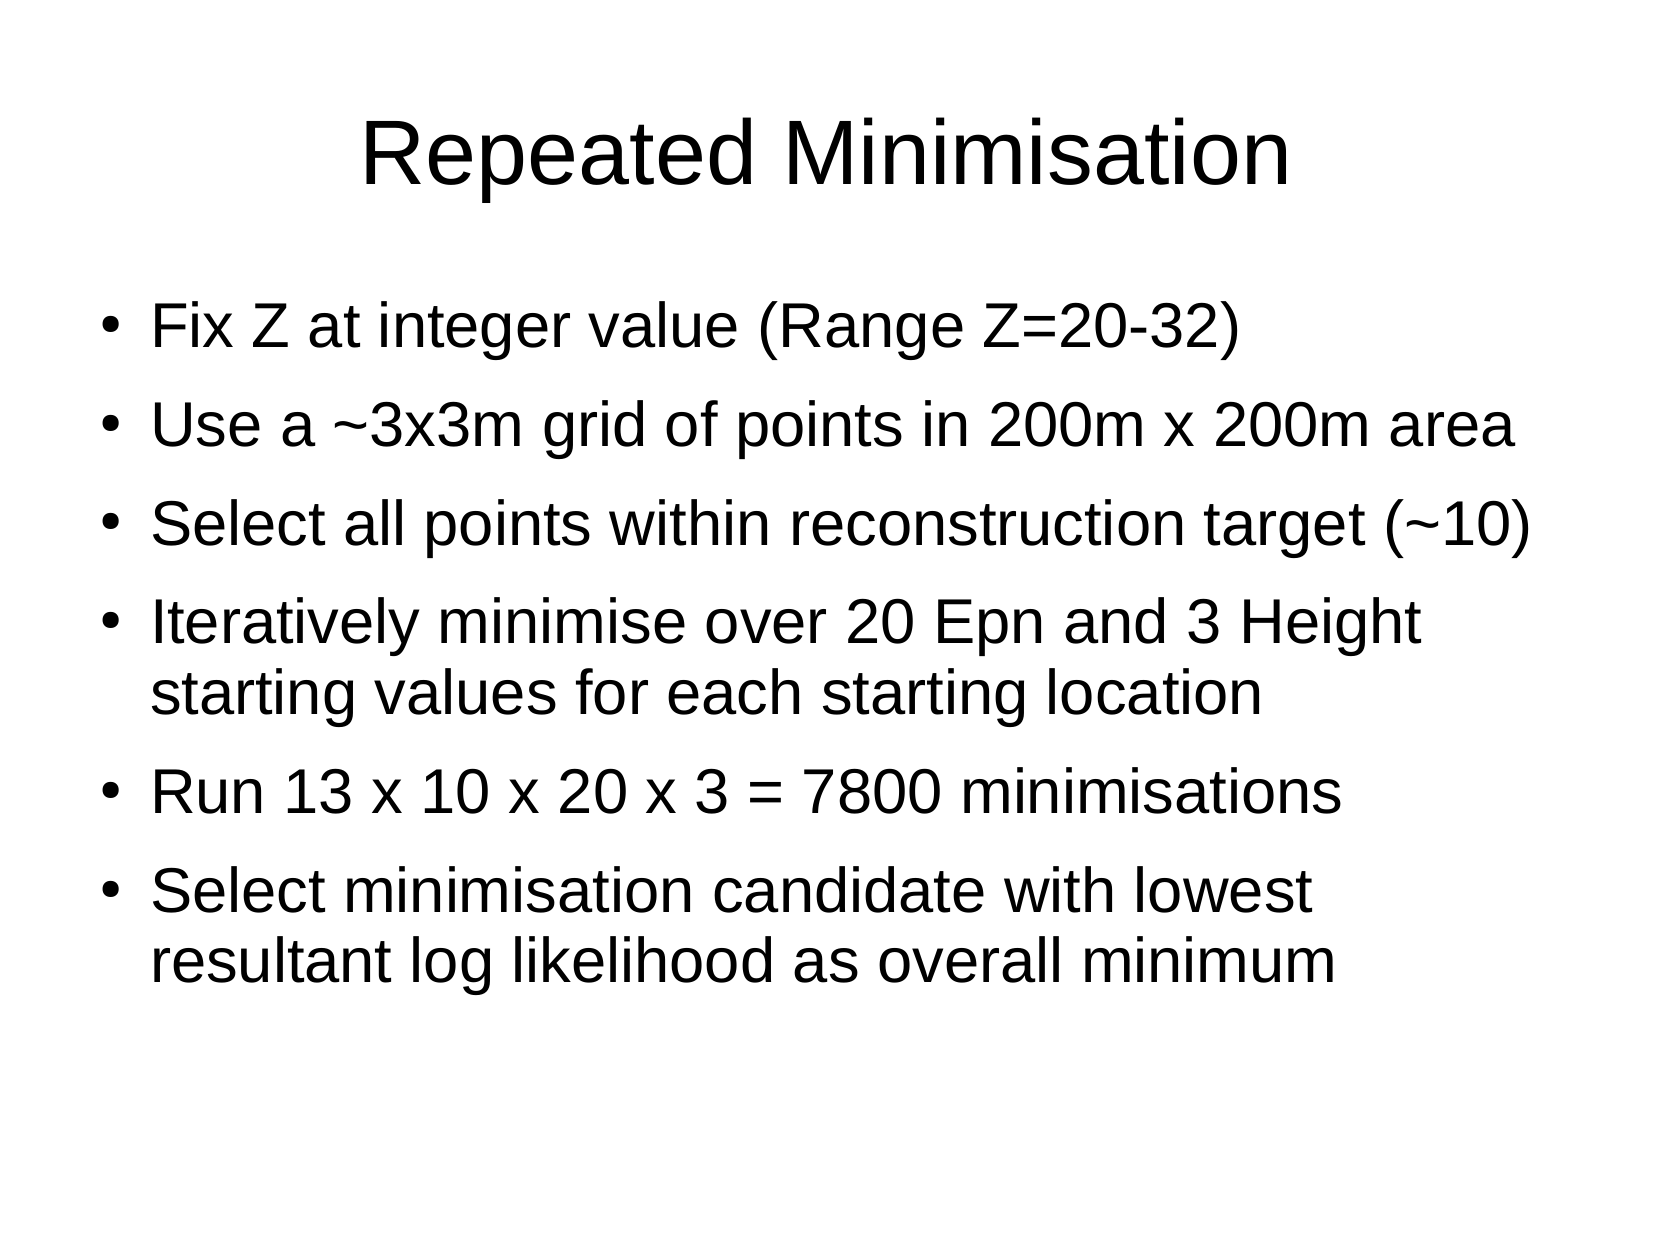

# Repeated Minimisation
Fix Z at integer value (Range Z=20-32)
Use a ~3x3m grid of points in 200m x 200m area
Select all points within reconstruction target (~10)
Iteratively minimise over 20 Epn and 3 Height starting values for each starting location
Run 13 x 10 x 20 x 3 = 7800 minimisations
Select minimisation candidate with lowest resultant log likelihood as overall minimum